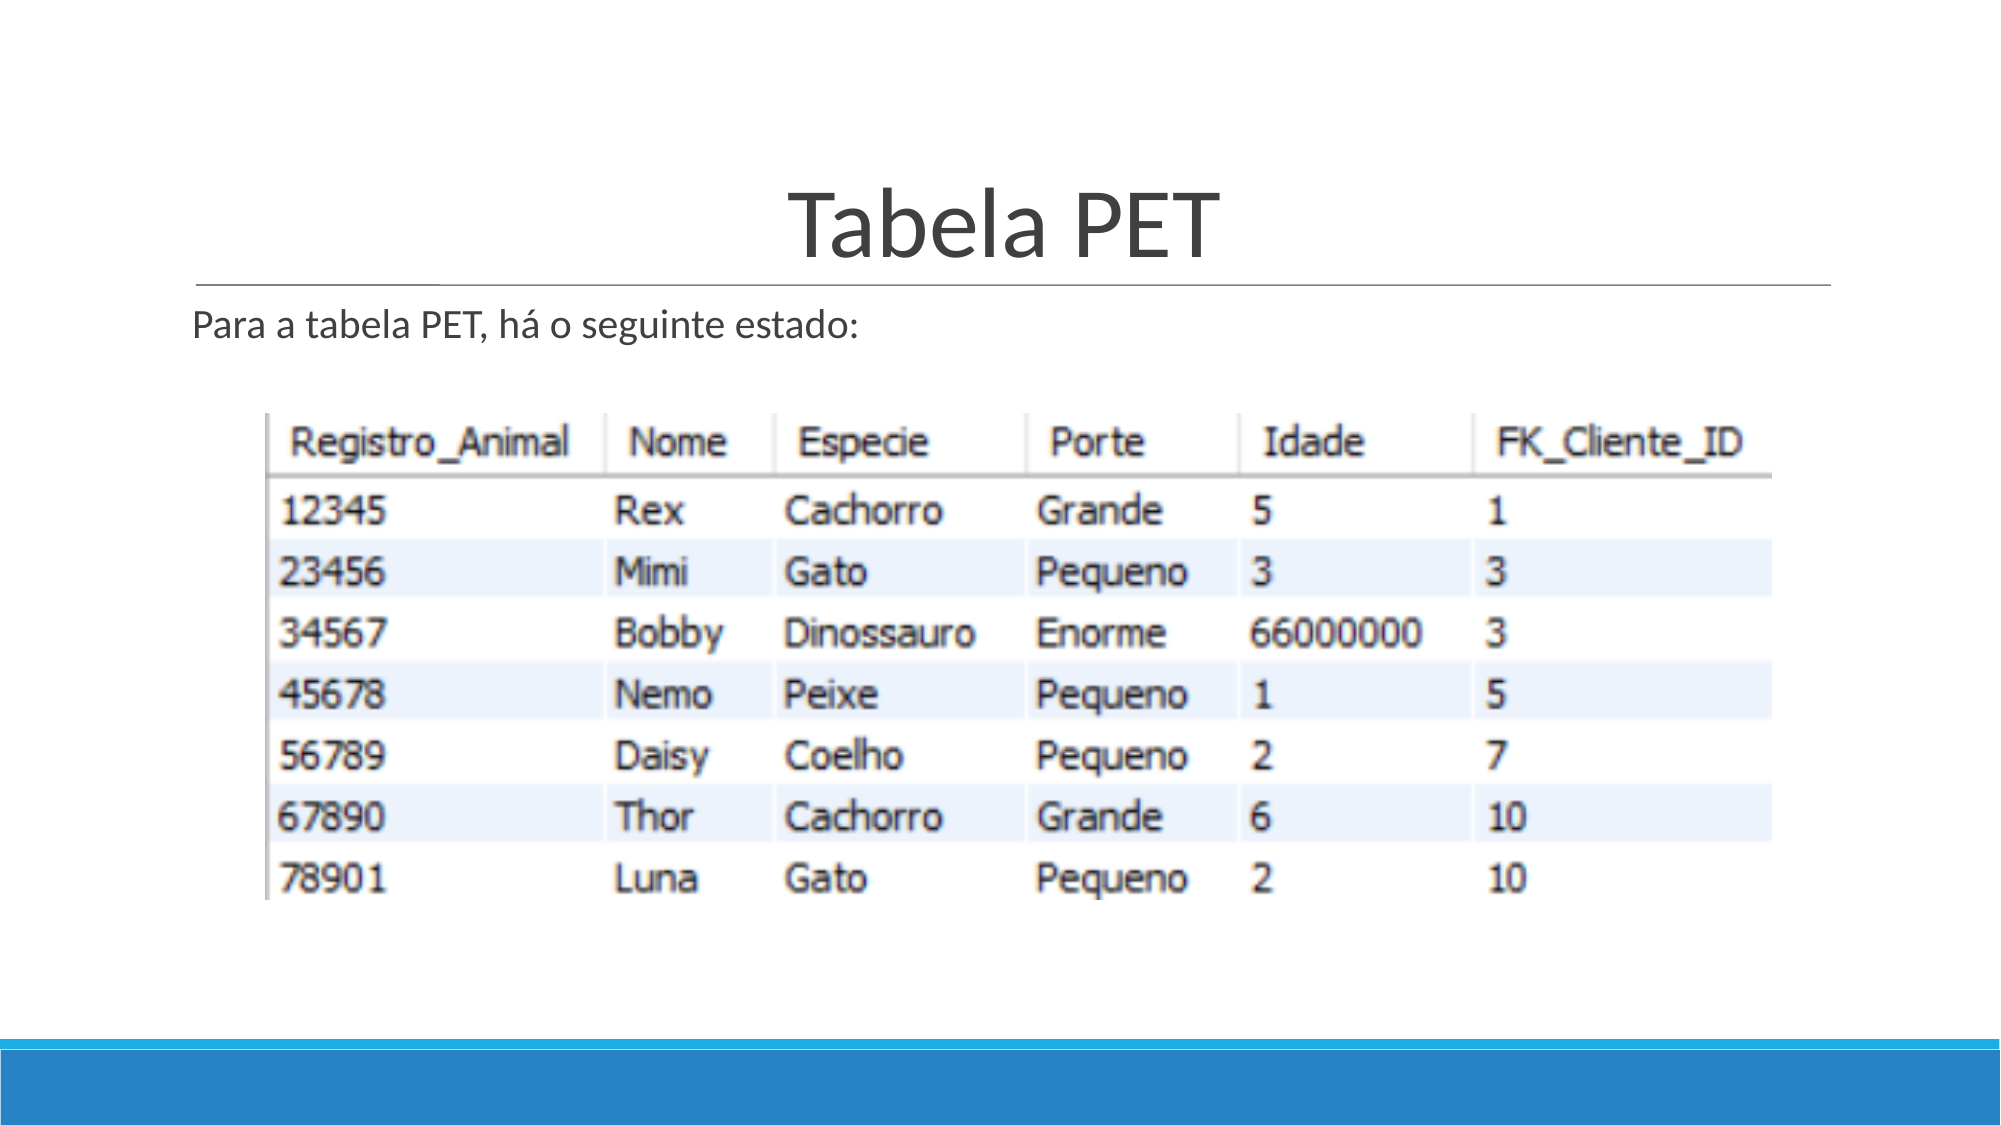

Tabela PET
Para a tabela PET, há o seguinte estado: